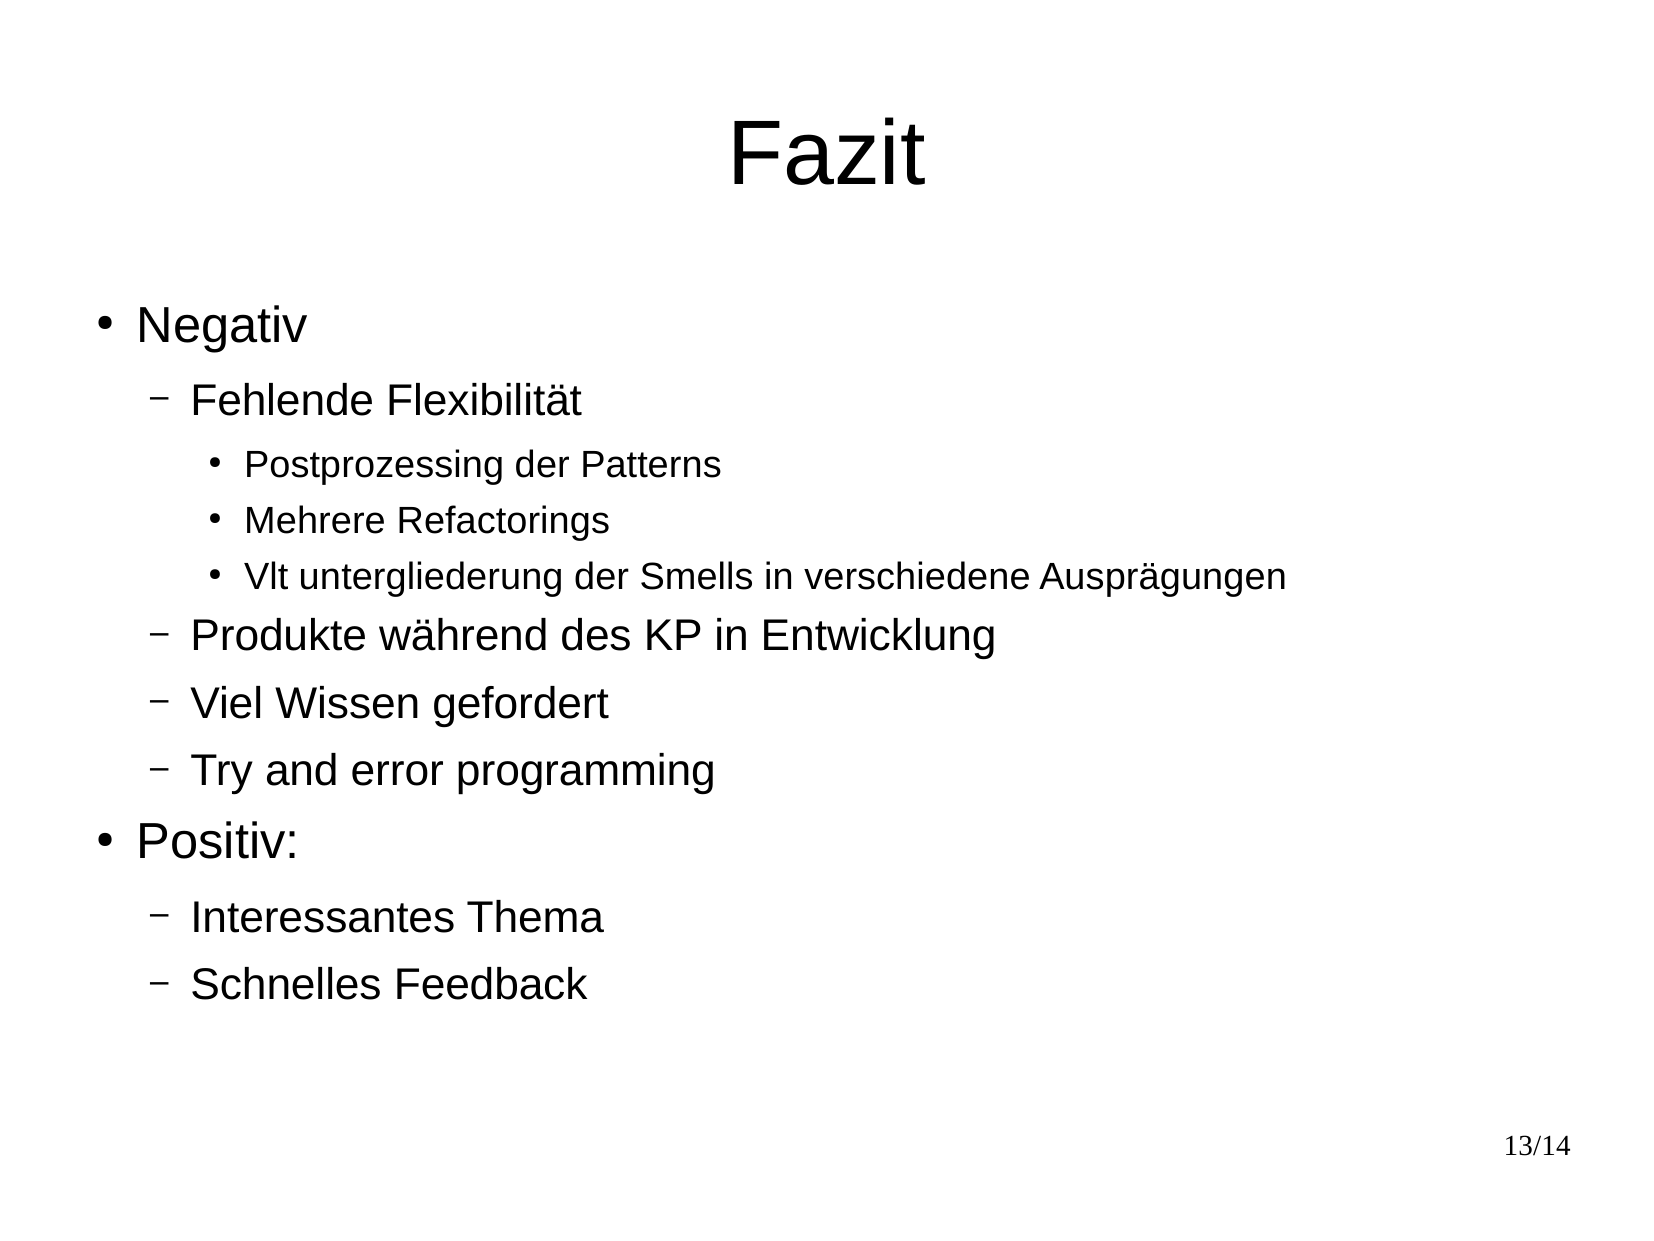

# Fazit
Negativ
Fehlende Flexibilität
Postprozessing der Patterns
Mehrere Refactorings
Vlt untergliederung der Smells in verschiedene Ausprägungen
Produkte während des KP in Entwicklung
Viel Wissen gefordert
Try and error programming
Positiv:
Interessantes Thema
Schnelles Feedback
13